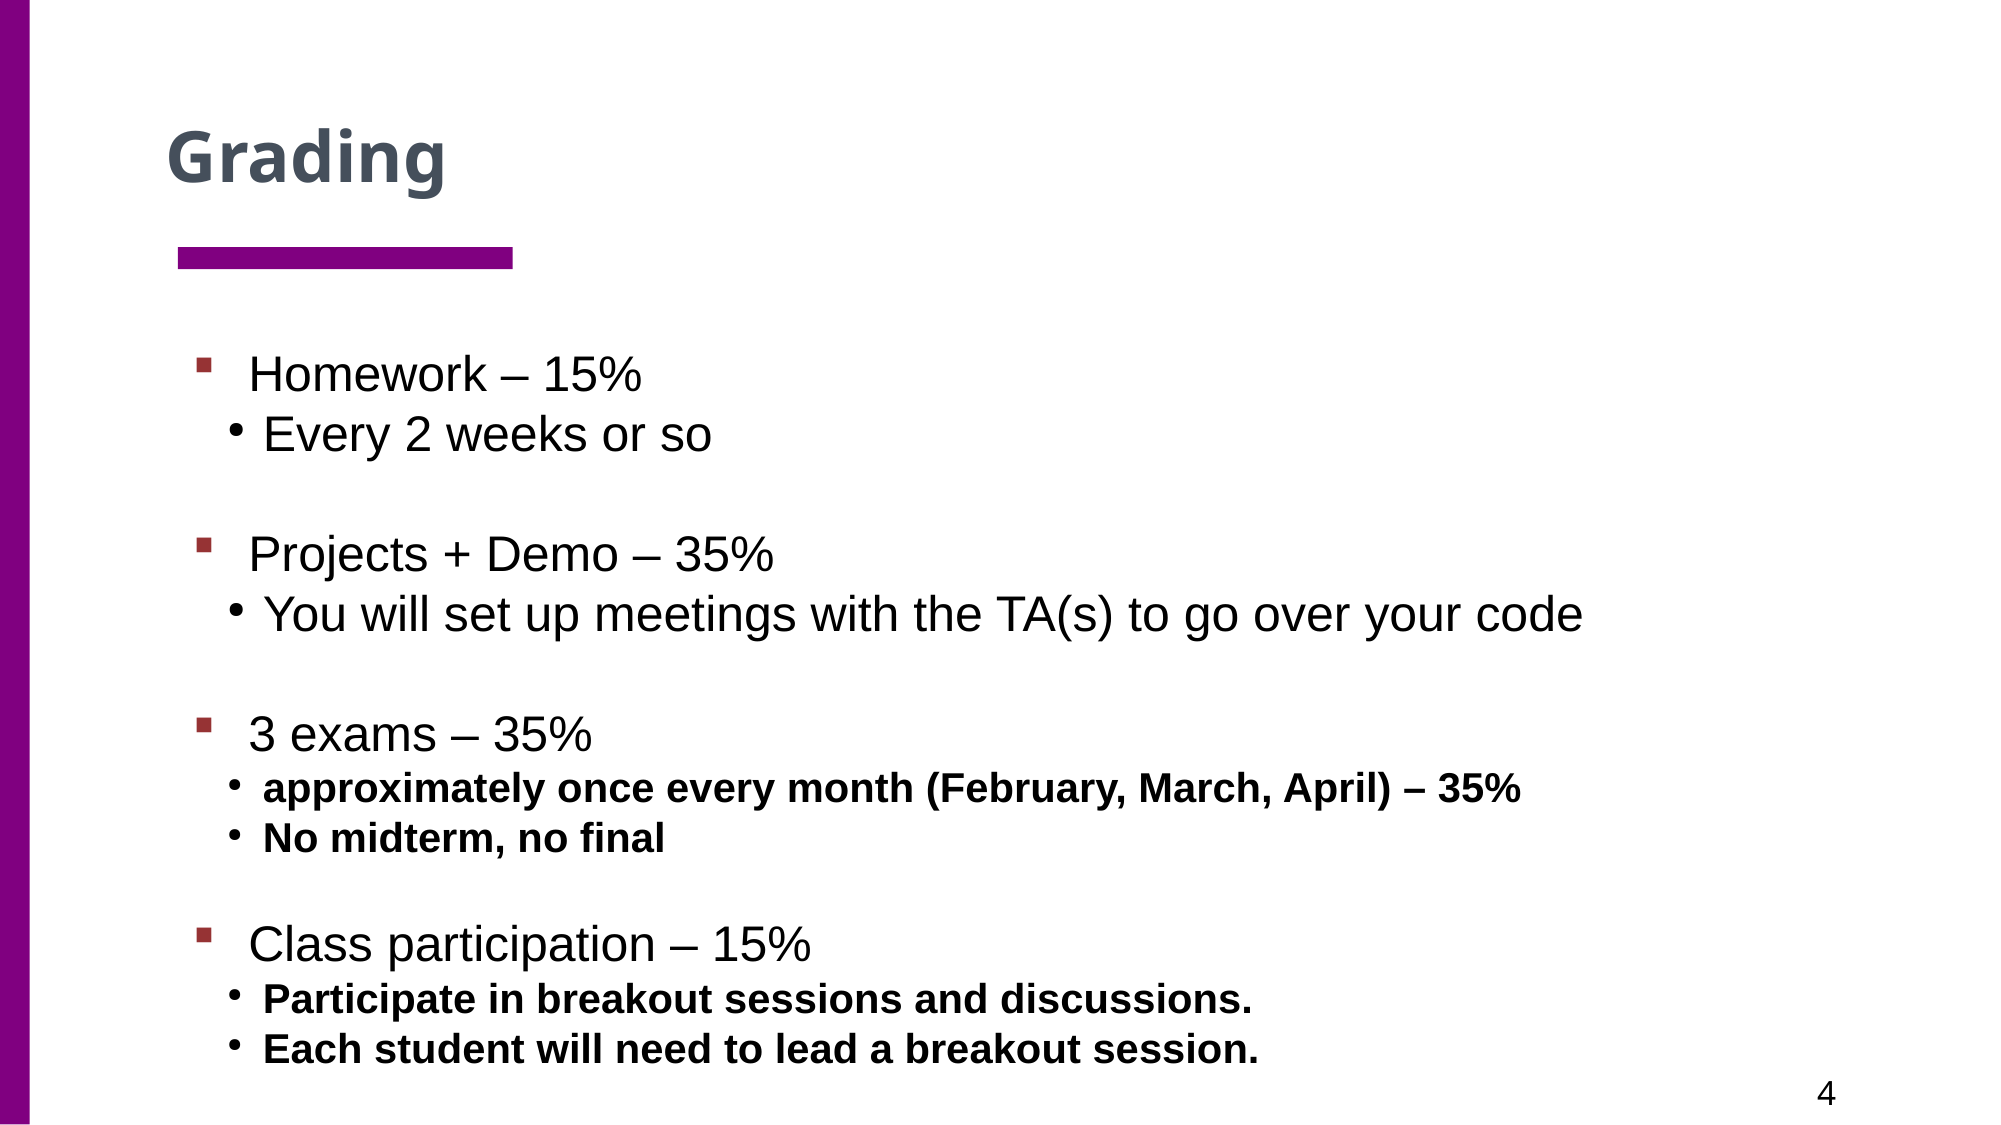

Grading
Homework – 15%
Every 2 weeks or so
Projects + Demo – 35%
You will set up meetings with the TA(s) to go over your code
3 exams – 35%
approximately once every month (February, March, April) – 35%
No midterm, no final
Class participation – 15%
Participate in breakout sessions and discussions.
Each student will need to lead a breakout session.